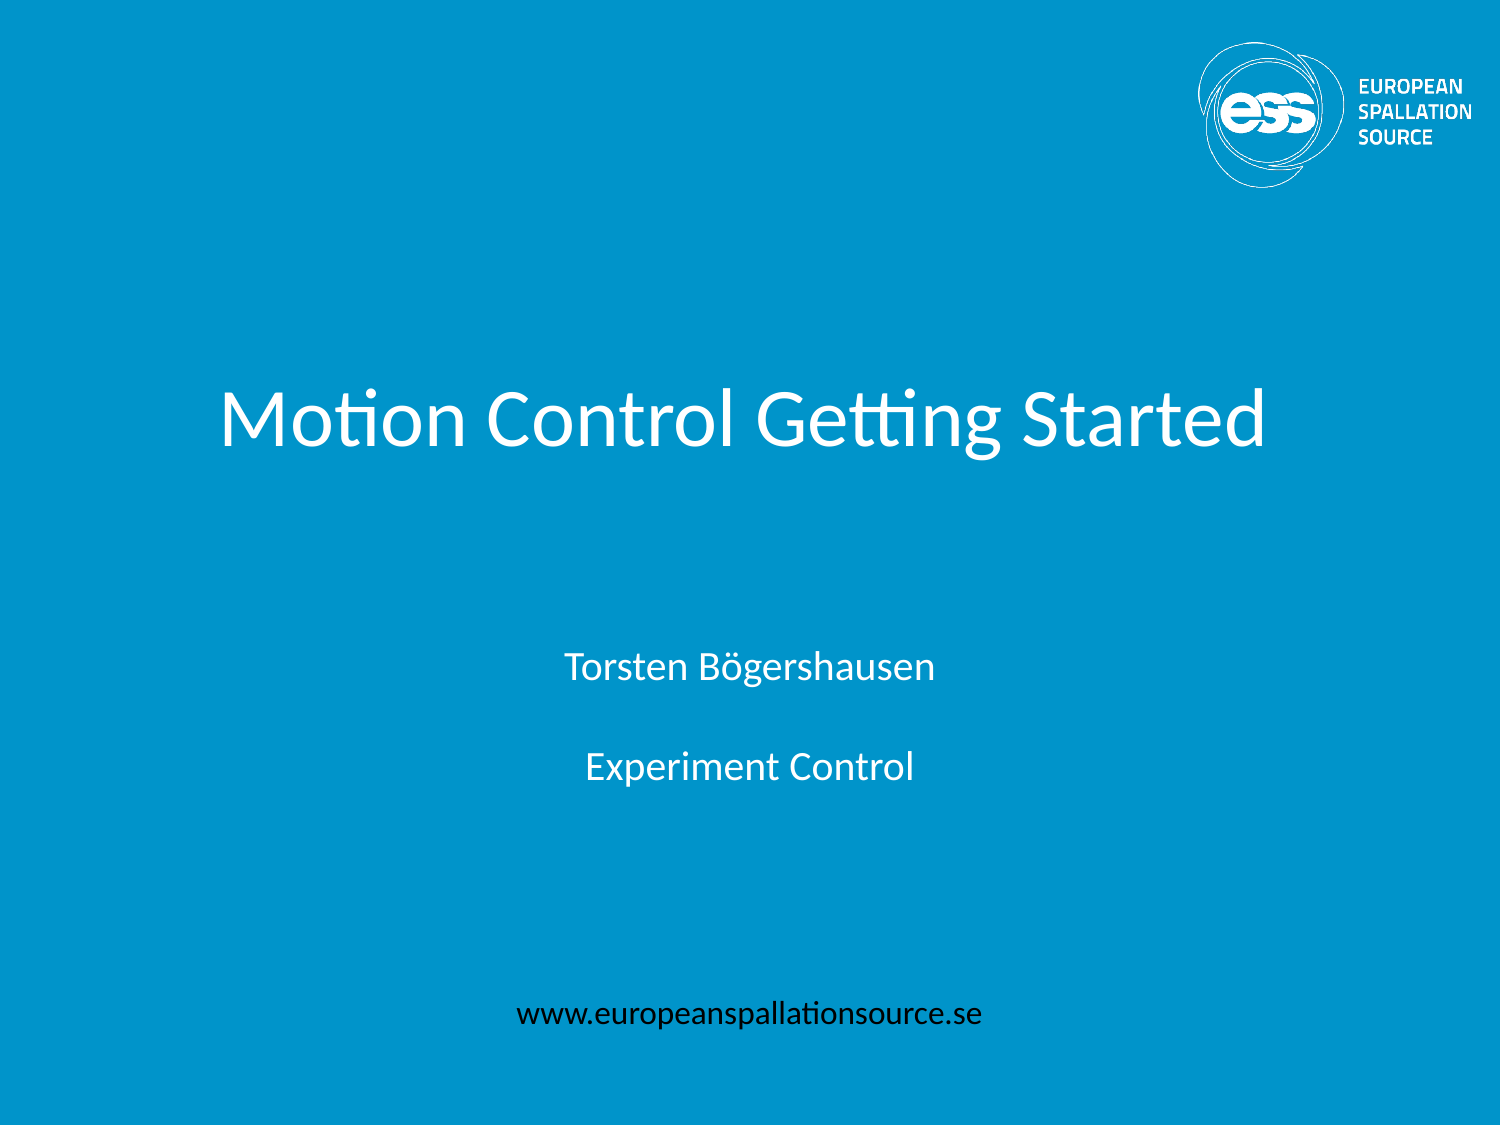

# Motion Control Getting Started
Torsten Bögershausen
Experiment Control
www.europeanspallationsource.se